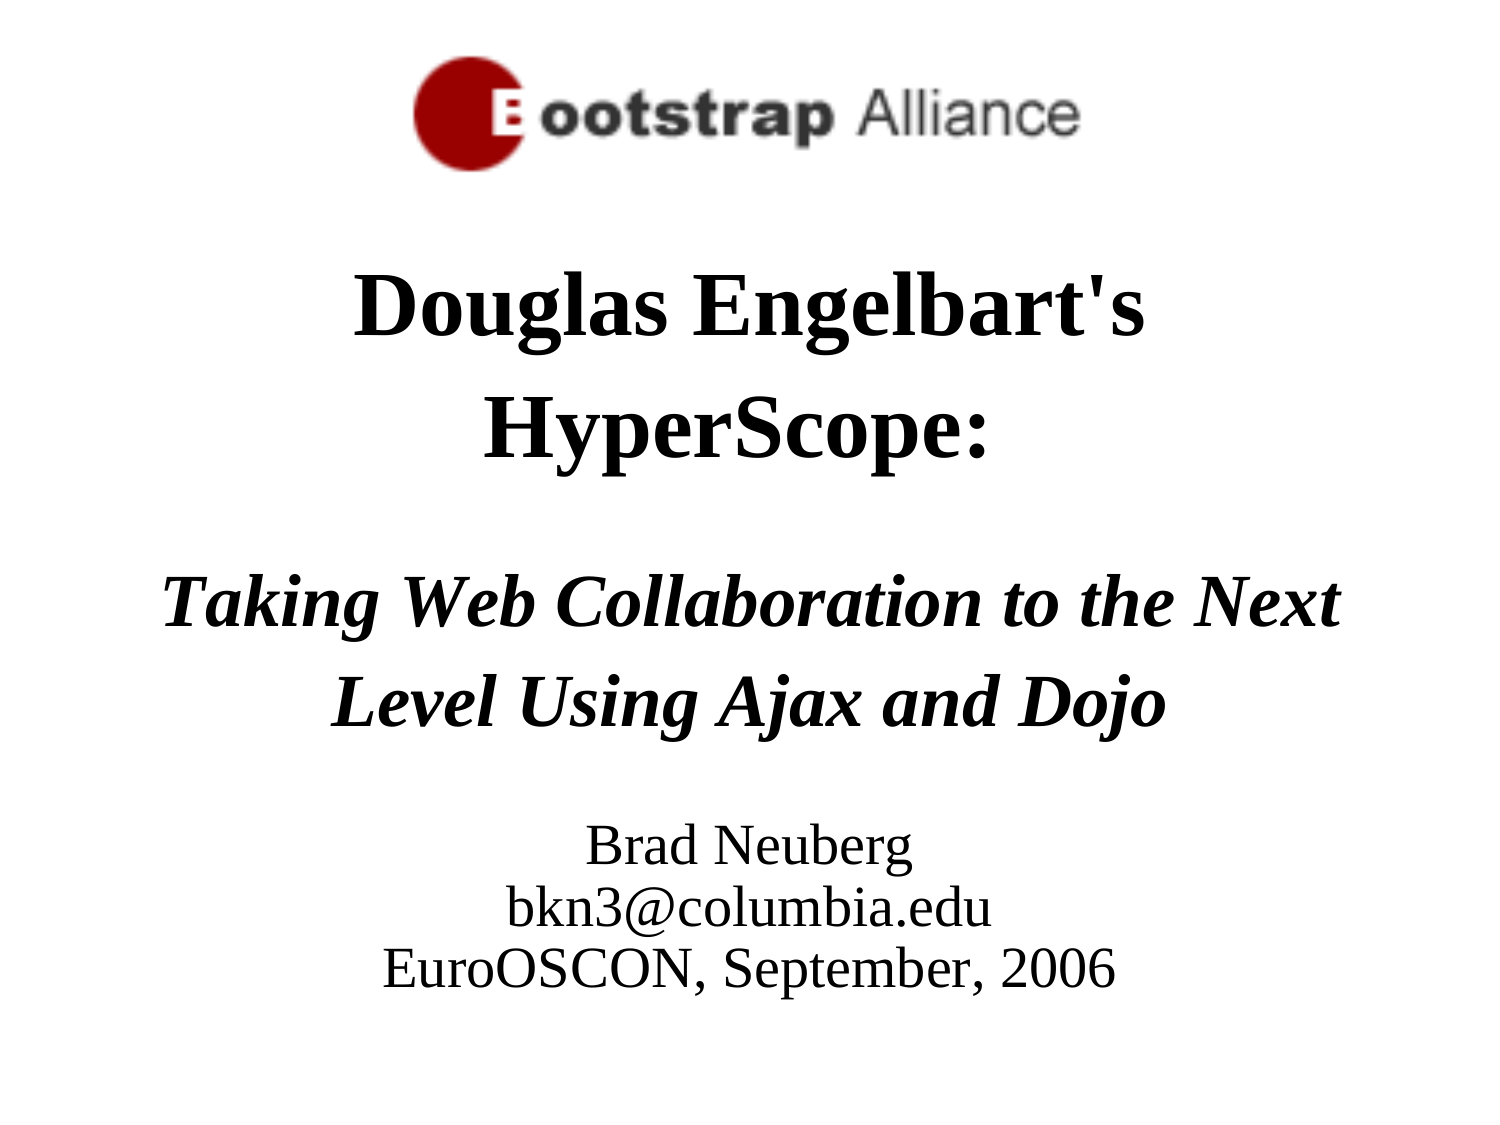

# Douglas Engelbart's HyperScope: Taking Web Collaboration to the Next Level Using Ajax and Dojo
Brad Neuberg
bkn3@columbia.edu
EuroOSCON, September, 2006